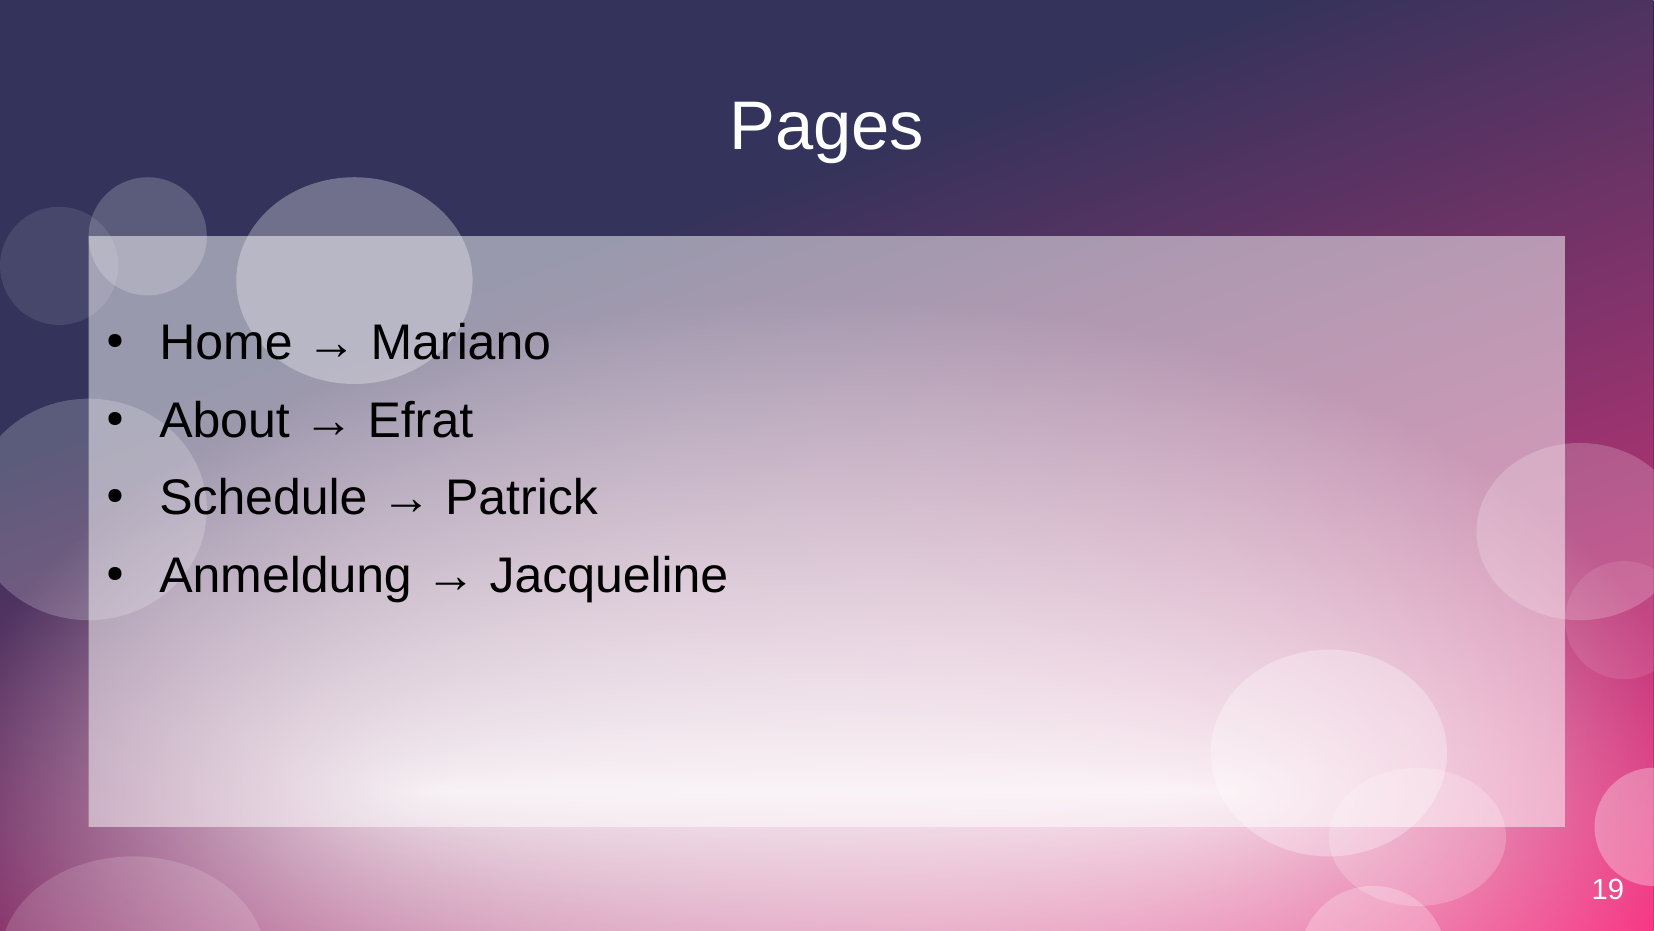

# Pages
Home → Mariano
About → Efrat
Schedule → Patrick
Anmeldung → Jacqueline